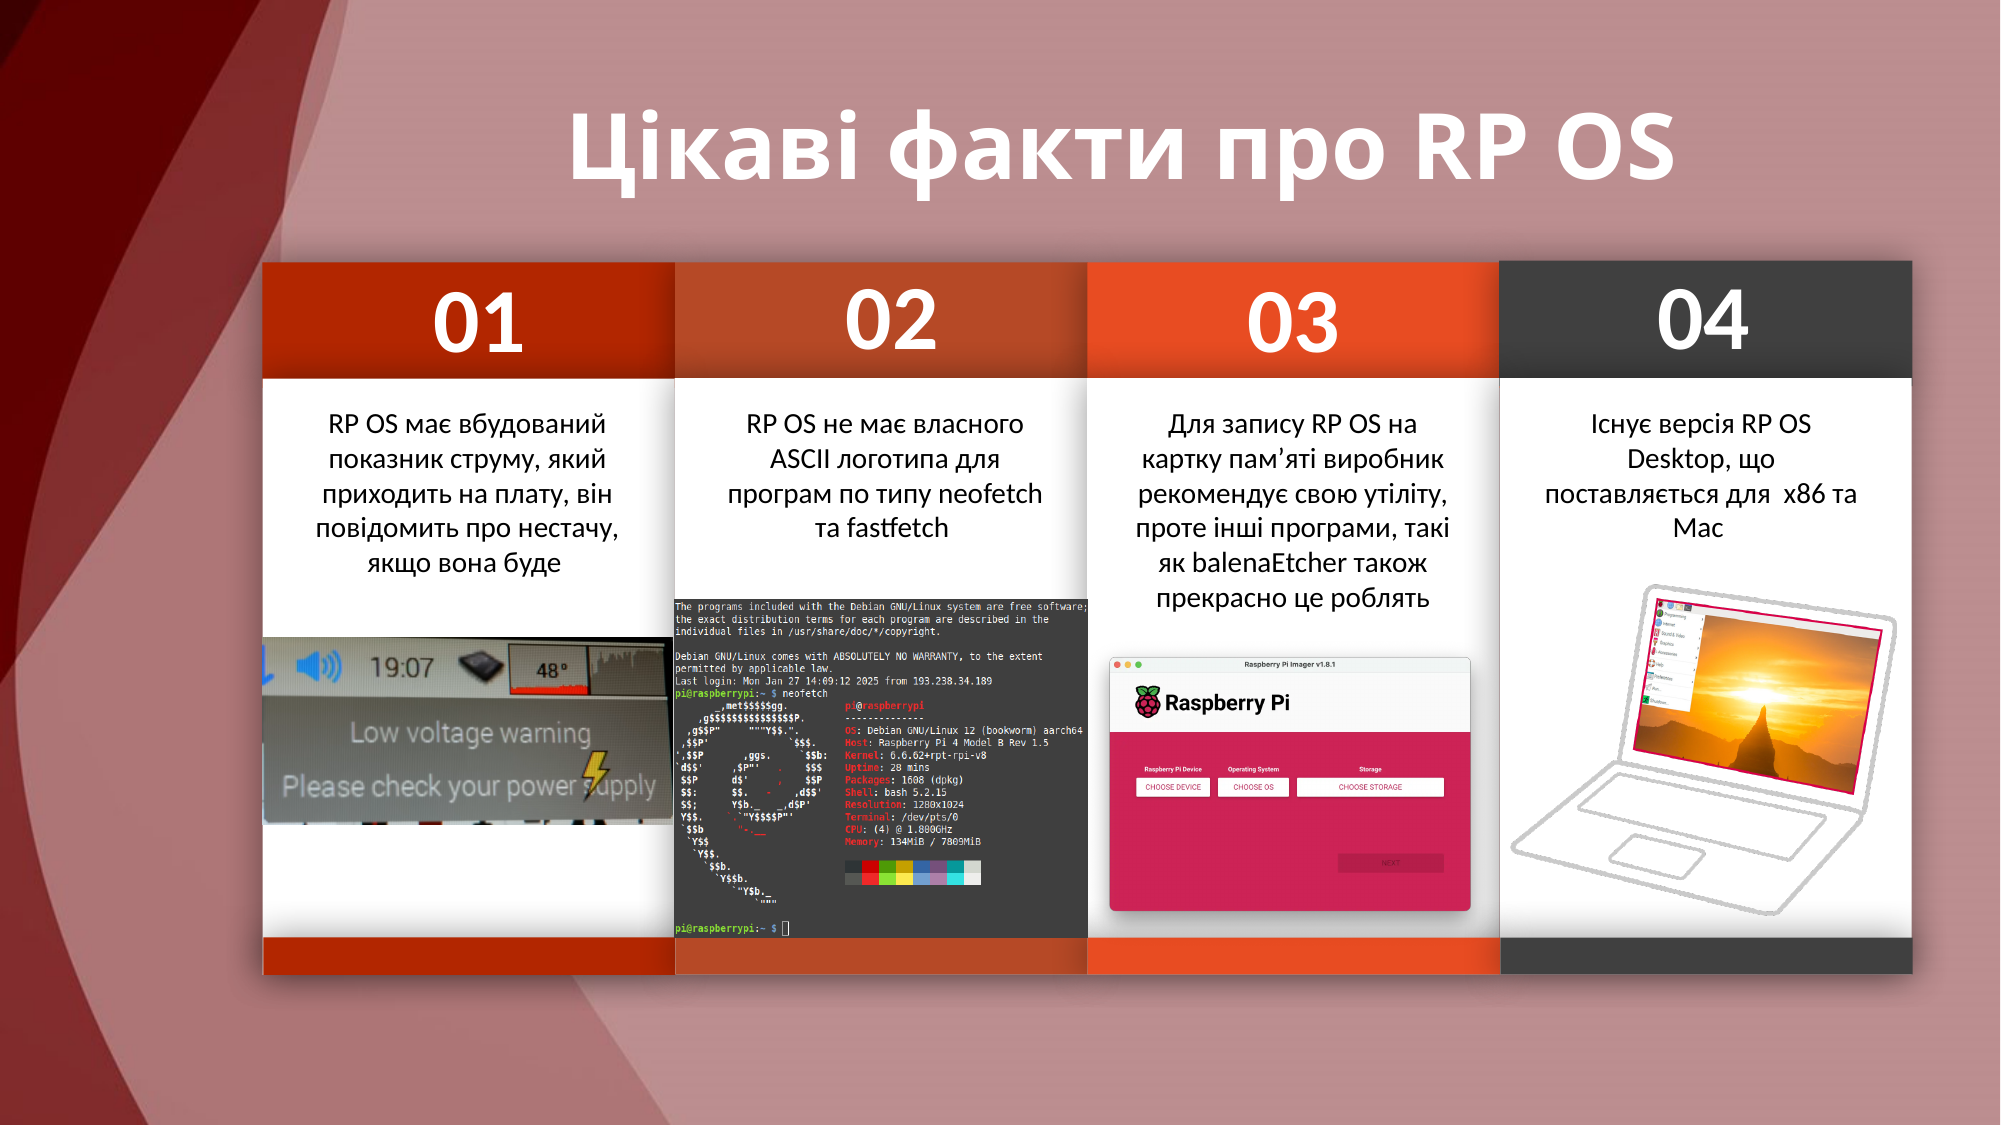

# Цікаві факти про RP OS
02
04
03
01
RP OS має вбудований показник струму, який приходить на плату, він повідомить про нестачу, якщо вона буде
RP OS не має власного ASCII логотипа для програм по типу neofetch та fastfetch
Для запису RP OS на картку пам’яті виробник рекомендує свою утіліту, проте інші програми, такі як balenaEtcher також прекрасно це роблять
Існує версія RP OS Desktop, що поставляється для x86 та Mac